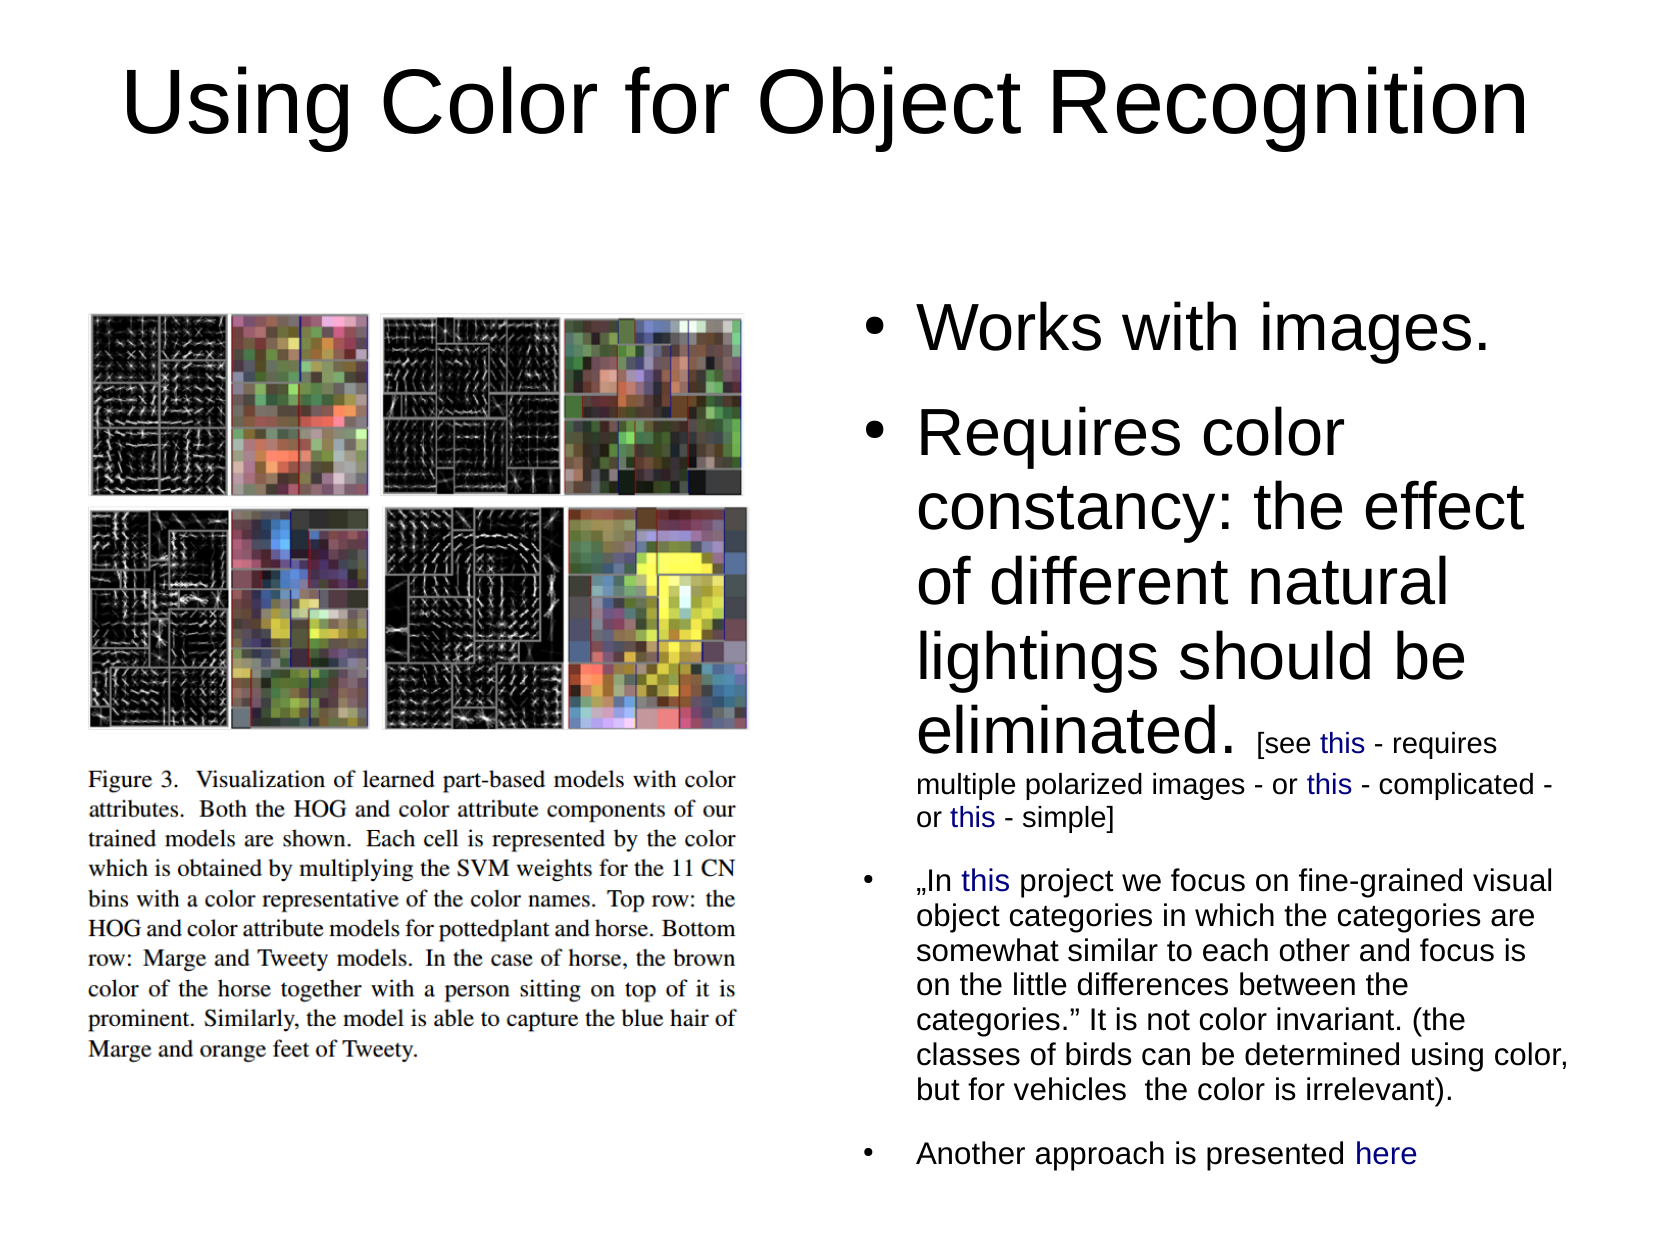

# Using Color for Object Recognition
Works with images.
Requires color constancy: the effect of different natural lightings should be eliminated. [see this - requires multiple polarized images - or this - complicated - or this - simple]
„In this project we focus on fine-grained visual object categories in which the categories are somewhat similar to each other and focus is on the little differences between the categories.” It is not color invariant. (the classes of birds can be determined using color, but for vehicles the color is irrelevant).
Another approach is presented here